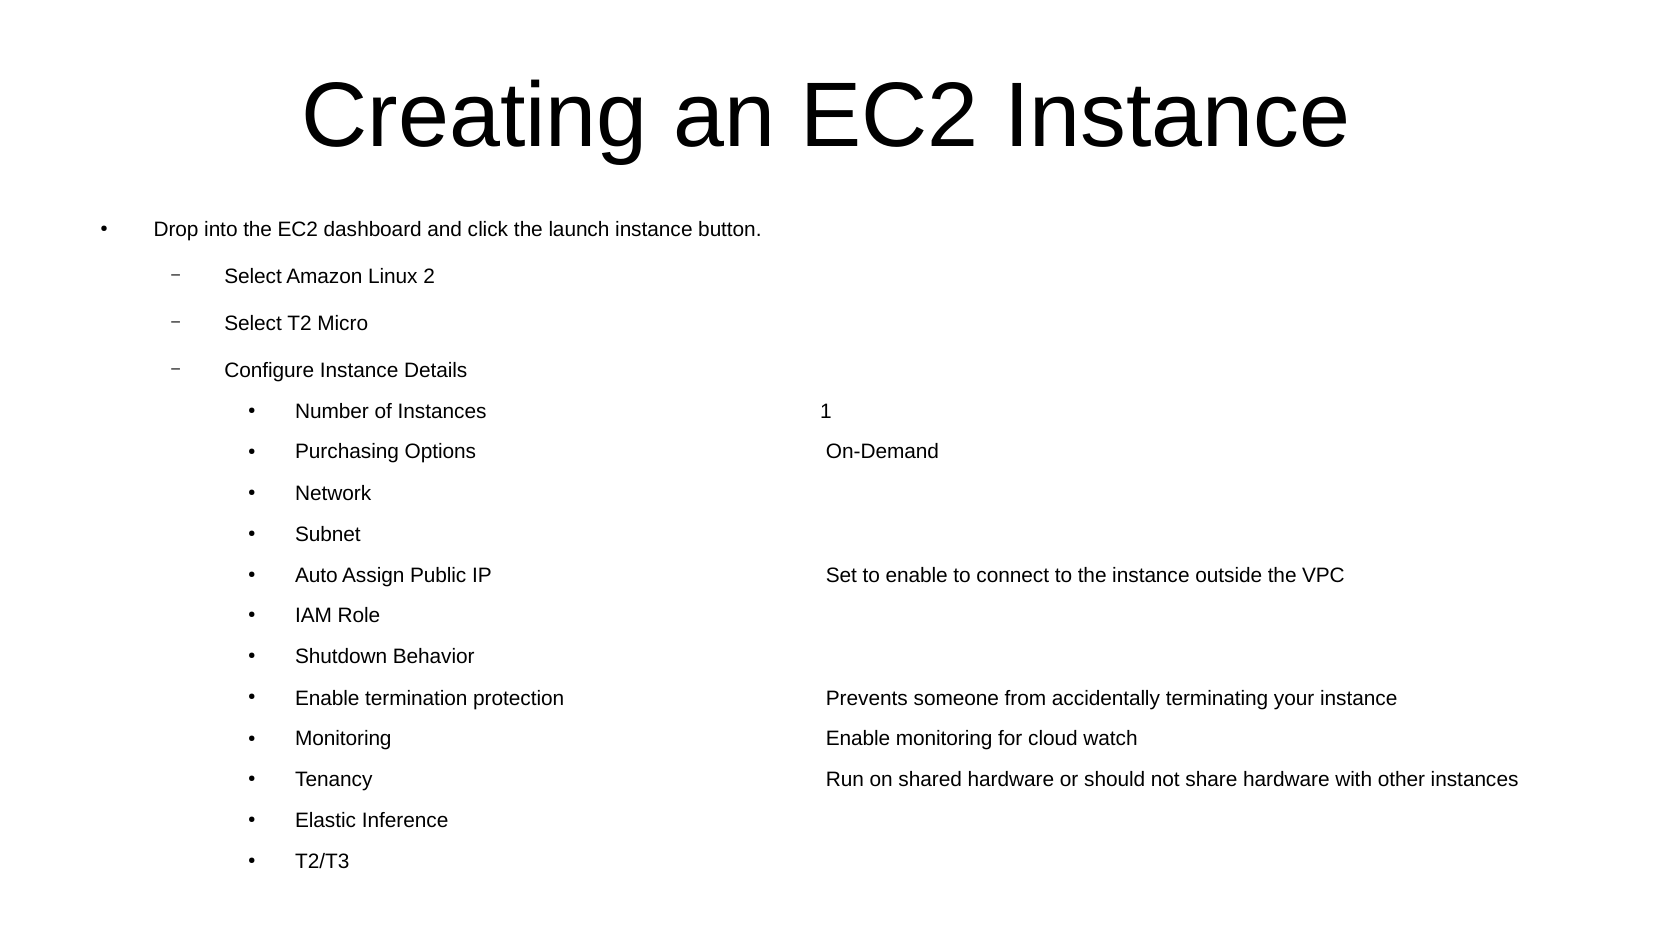

# Creating an EC2 Instance
Drop into the EC2 dashboard and click the launch instance button.
Select Amazon Linux 2
Select T2 Micro
Configure Instance Details
Number of Instances					1
Purchasing Options					 On-Demand
Network
Subnet
Auto Assign Public IP 				 	 Set to enable to connect to the instance outside the VPC
IAM Role
Shutdown Behavior
Enable termination protection 				 Prevents someone from accidentally terminating your instance
Monitoring	 		 	 		 Enable monitoring for cloud watch
Tenancy				 	 	 Run on shared hardware or should not share hardware with other instances
Elastic Inference
T2/T3